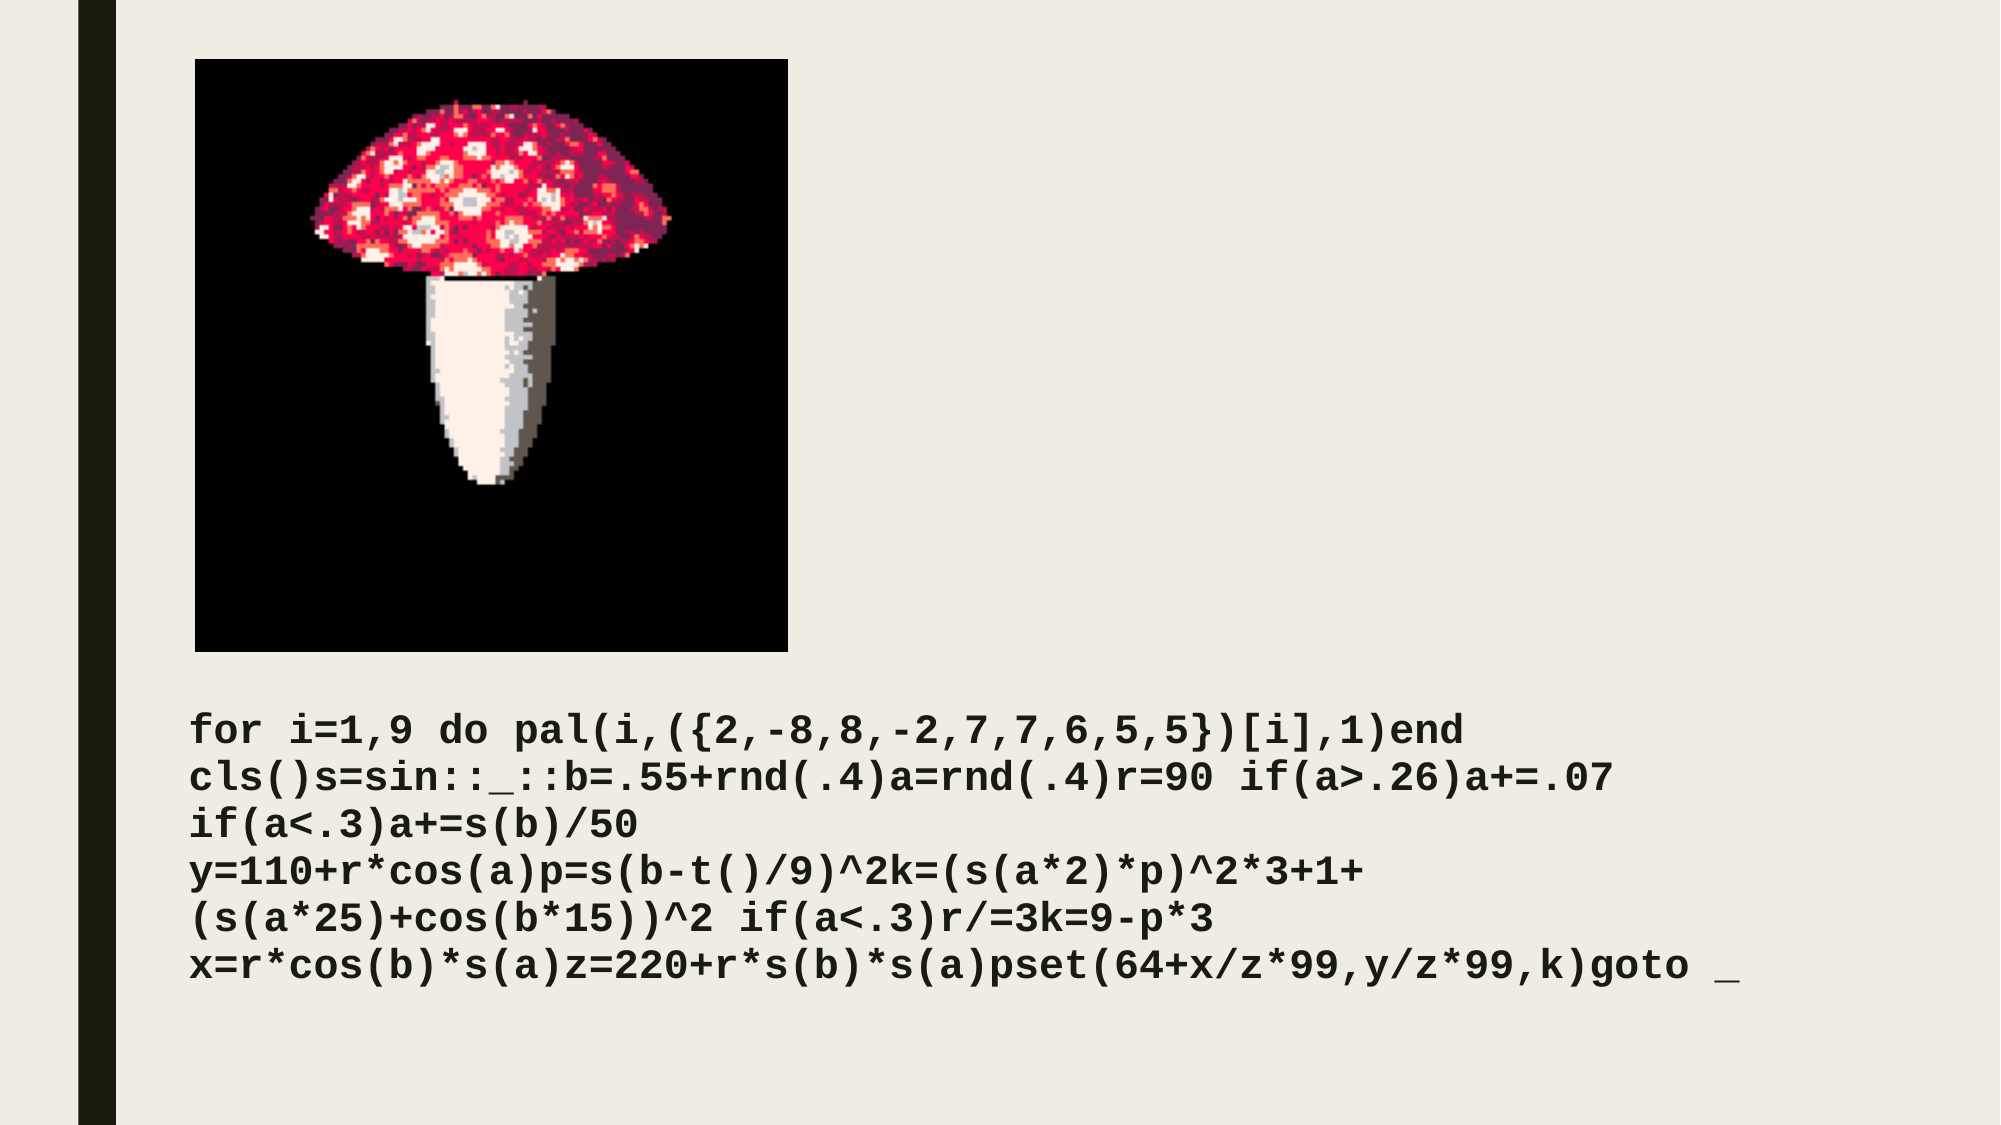

# for i=1,9 do pal(i,({2,-8,8,-2,7,7,6,5,5})[i],1)end cls()s=sin::_::b=.55+rnd(.4)a=rnd(.4)r=90 if(a>.26)a+=.07 if(a<.3)a+=s(b)/50 y=110+r*cos(a)p=s(b-t()/9)^2k=(s(a*2)*p)^2*3+1+(s(a*25)+cos(b*15))^2 if(a<.3)r/=3k=9-p*3 x=r*cos(b)*s(a)z=220+r*s(b)*s(a)pset(64+x/z*99,y/z*99,k)goto _